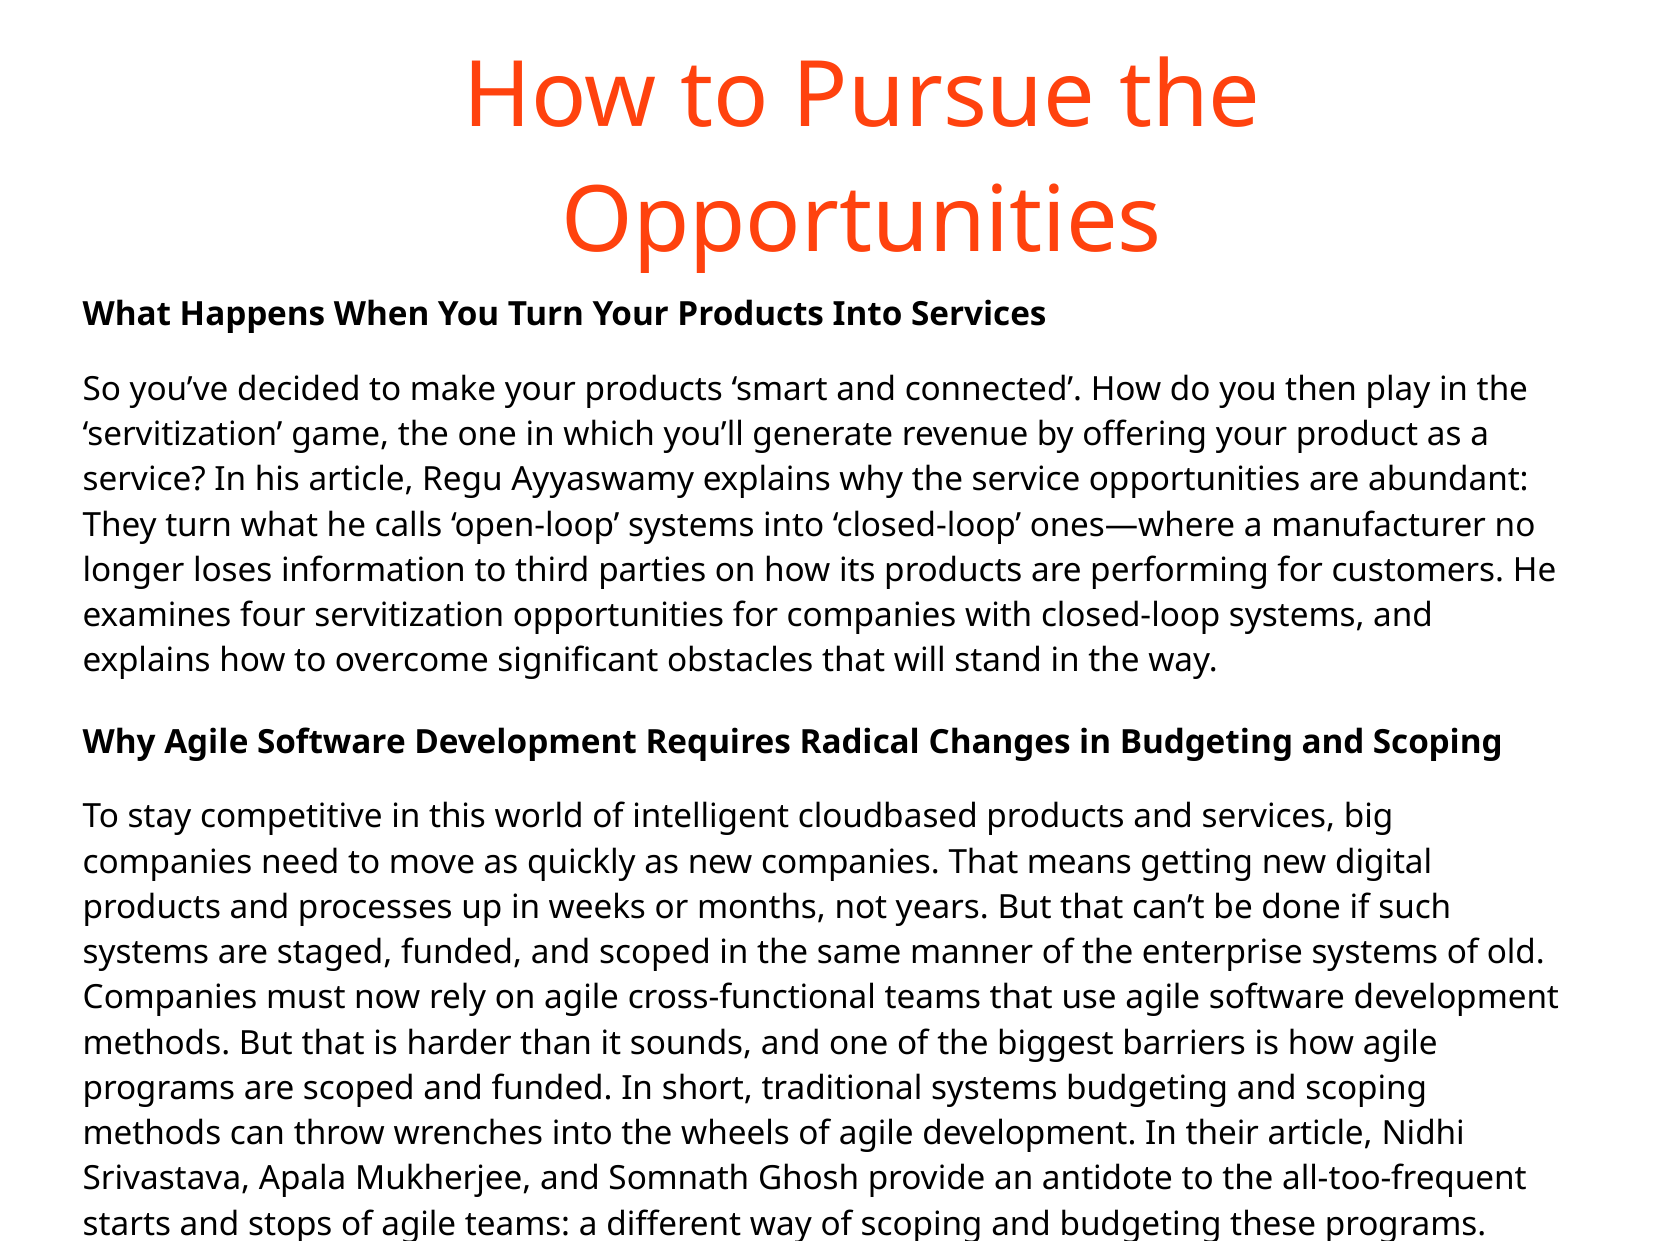

# How to Pursue the Opportunities
What Happens When You Turn Your Products Into Services
So you’ve decided to make your products ‘smart and connected’. How do you then play in the ‘servitization’ game, the one in which you’ll generate revenue by offering your product as a service? In his article, Regu Ayyaswamy explains why the service opportunities are abundant: They turn what he calls ‘open-loop’ systems into ‘closed-loop’ ones—where a manufacturer no longer loses information to third parties on how its products are performing for customers. He examines four servitization opportunities for companies with closed-loop systems, and explains how to overcome significant obstacles that will stand in the way.
Why Agile Software Development Requires Radical Changes in Budgeting and Scoping
To stay competitive in this world of intelligent cloudbased products and services, big companies need to move as quickly as new companies. That means getting new digital products and processes up in weeks or months, not years. But that can’t be done if such systems are staged, funded, and scoped in the same manner of the enterprise systems of old. Companies must now rely on agile cross-functional teams that use agile software development methods. But that is harder than it sounds, and one of the biggest barriers is how agile programs are scoped and funded. In short, traditional systems budgeting and scoping methods can throw wrenches into the wheels of agile development. In their article, Nidhi Srivastava, Apala Mukherjee, and Somnath Ghosh provide an antidote to the all-too-frequent starts and stops of agile teams: a different way of scoping and budgeting these programs.